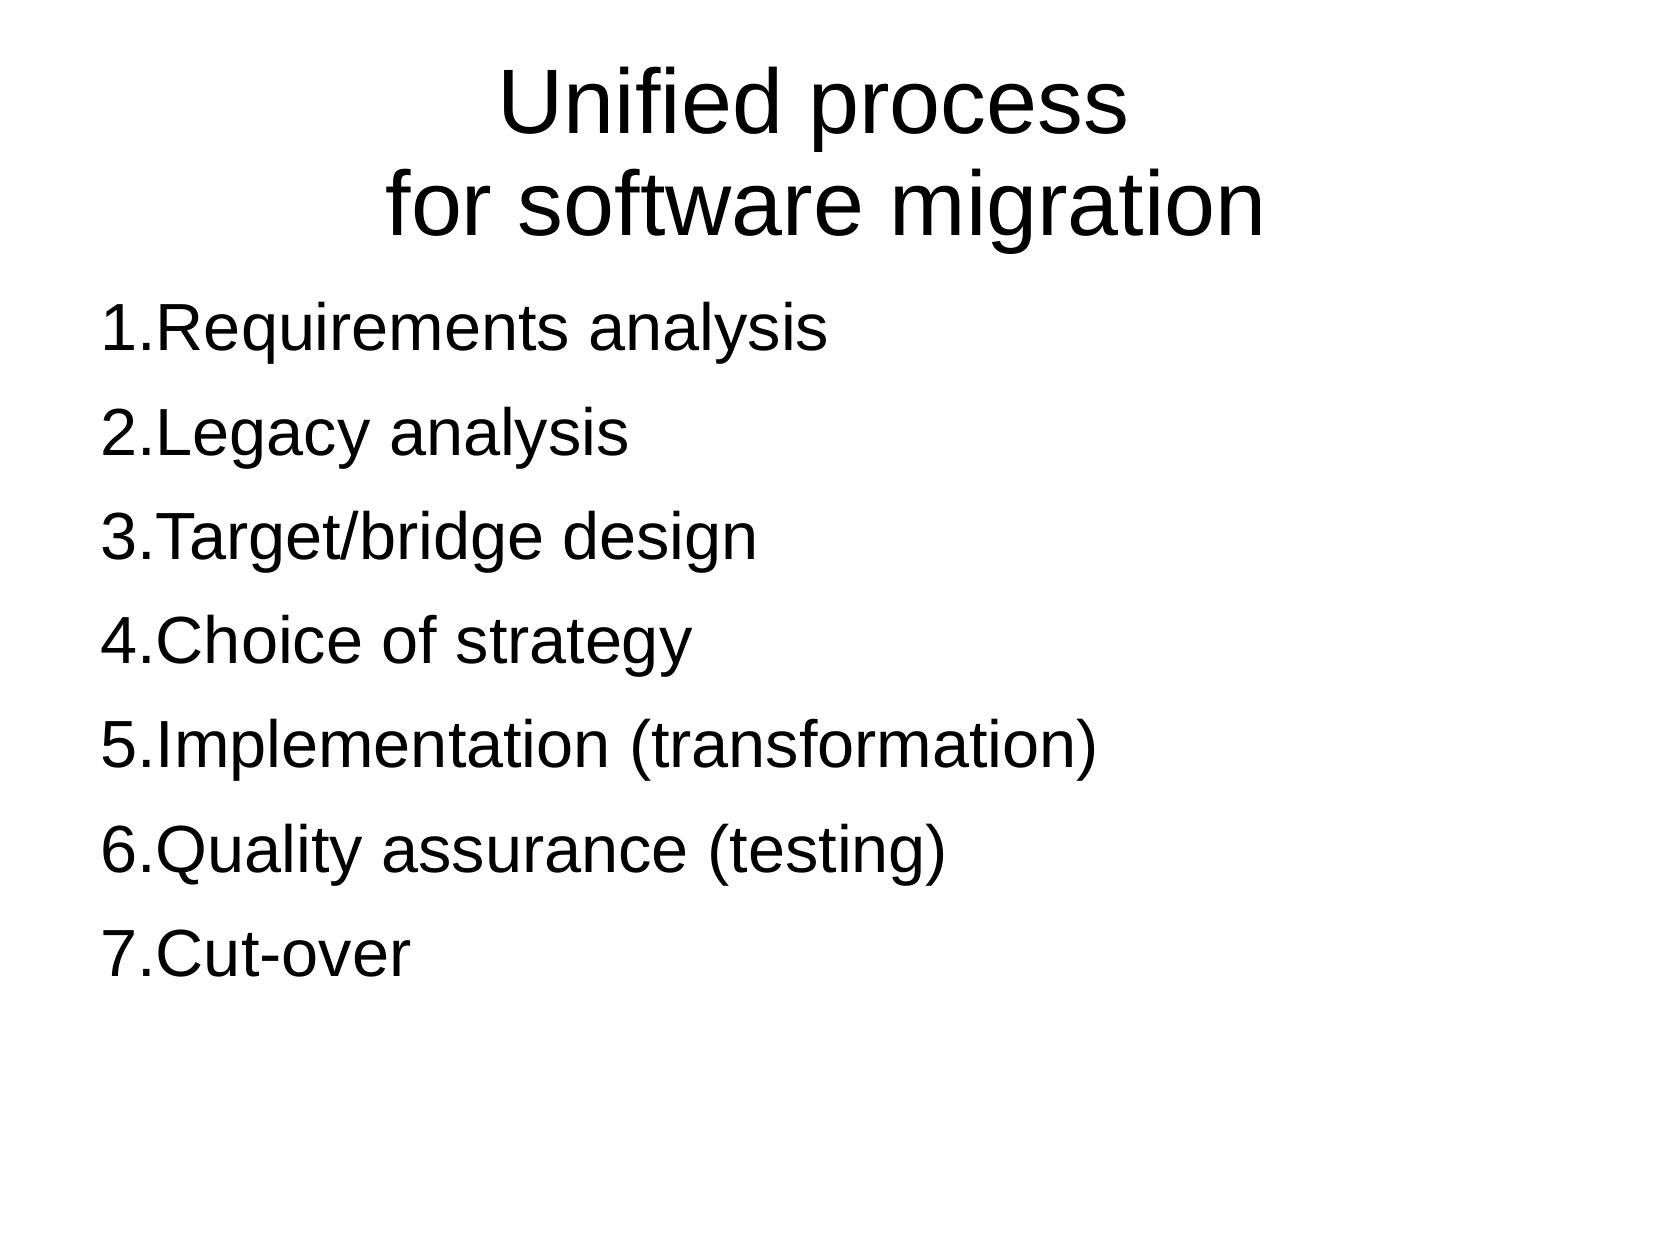

# Unified process for software migration
Requirements analysis
Legacy analysis
Target/bridge design
Choice of strategy
Implementation (transformation)
Quality assurance (testing)
Cut-over